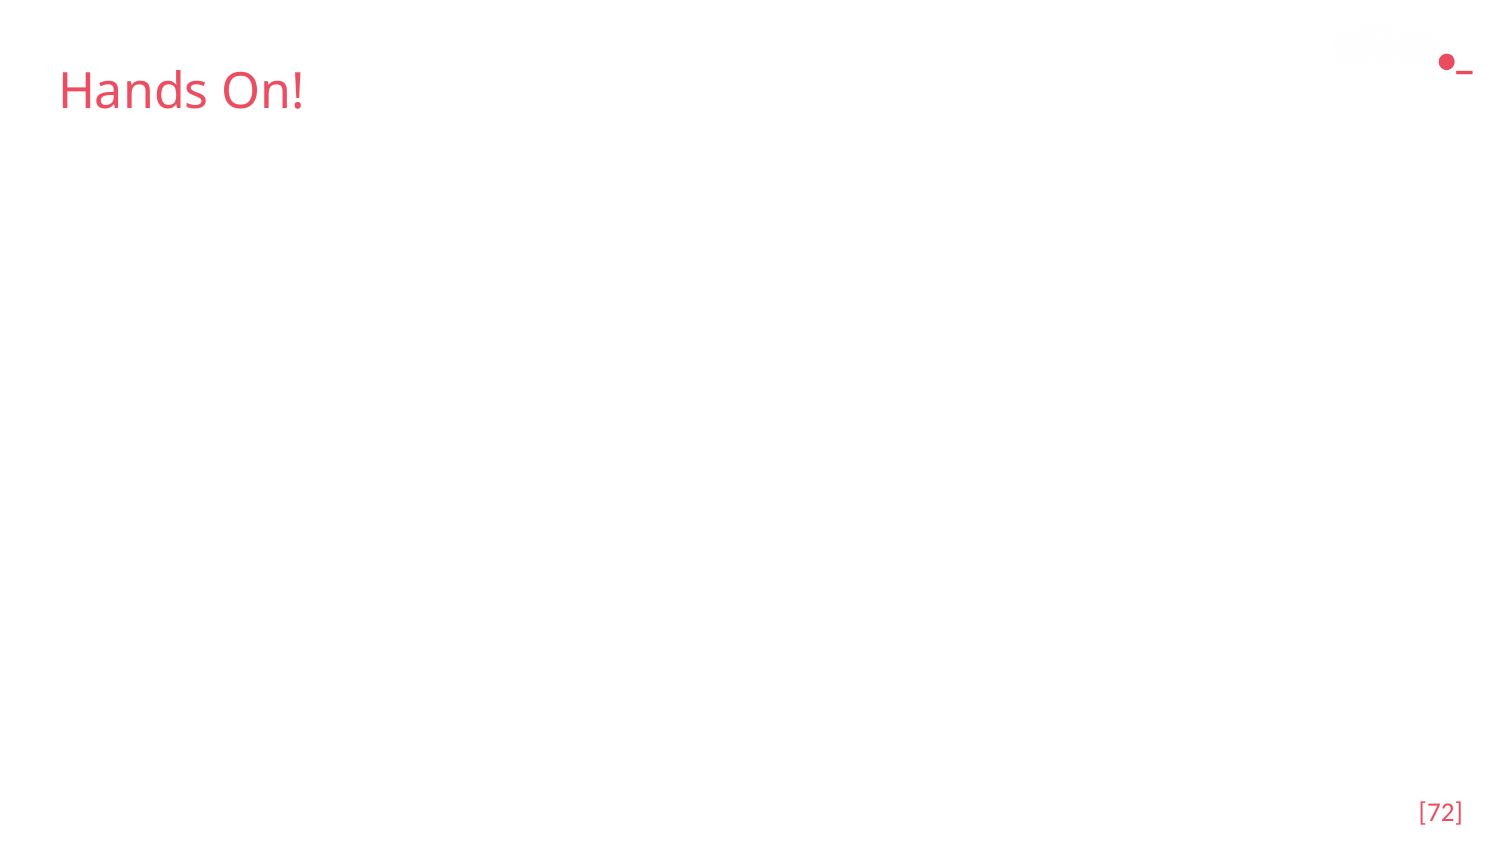

Hands On!
package main
Import “fmt”
Func main(){
	var nome string = Tenille
	var idade int = 36
	var versao float32 = 3.2
	fmt.Println( “Meu nome é”, nome “ e minha idade é”, idade)
	fmt.Println(“Estou usando o programa de versão:”, versao
	}